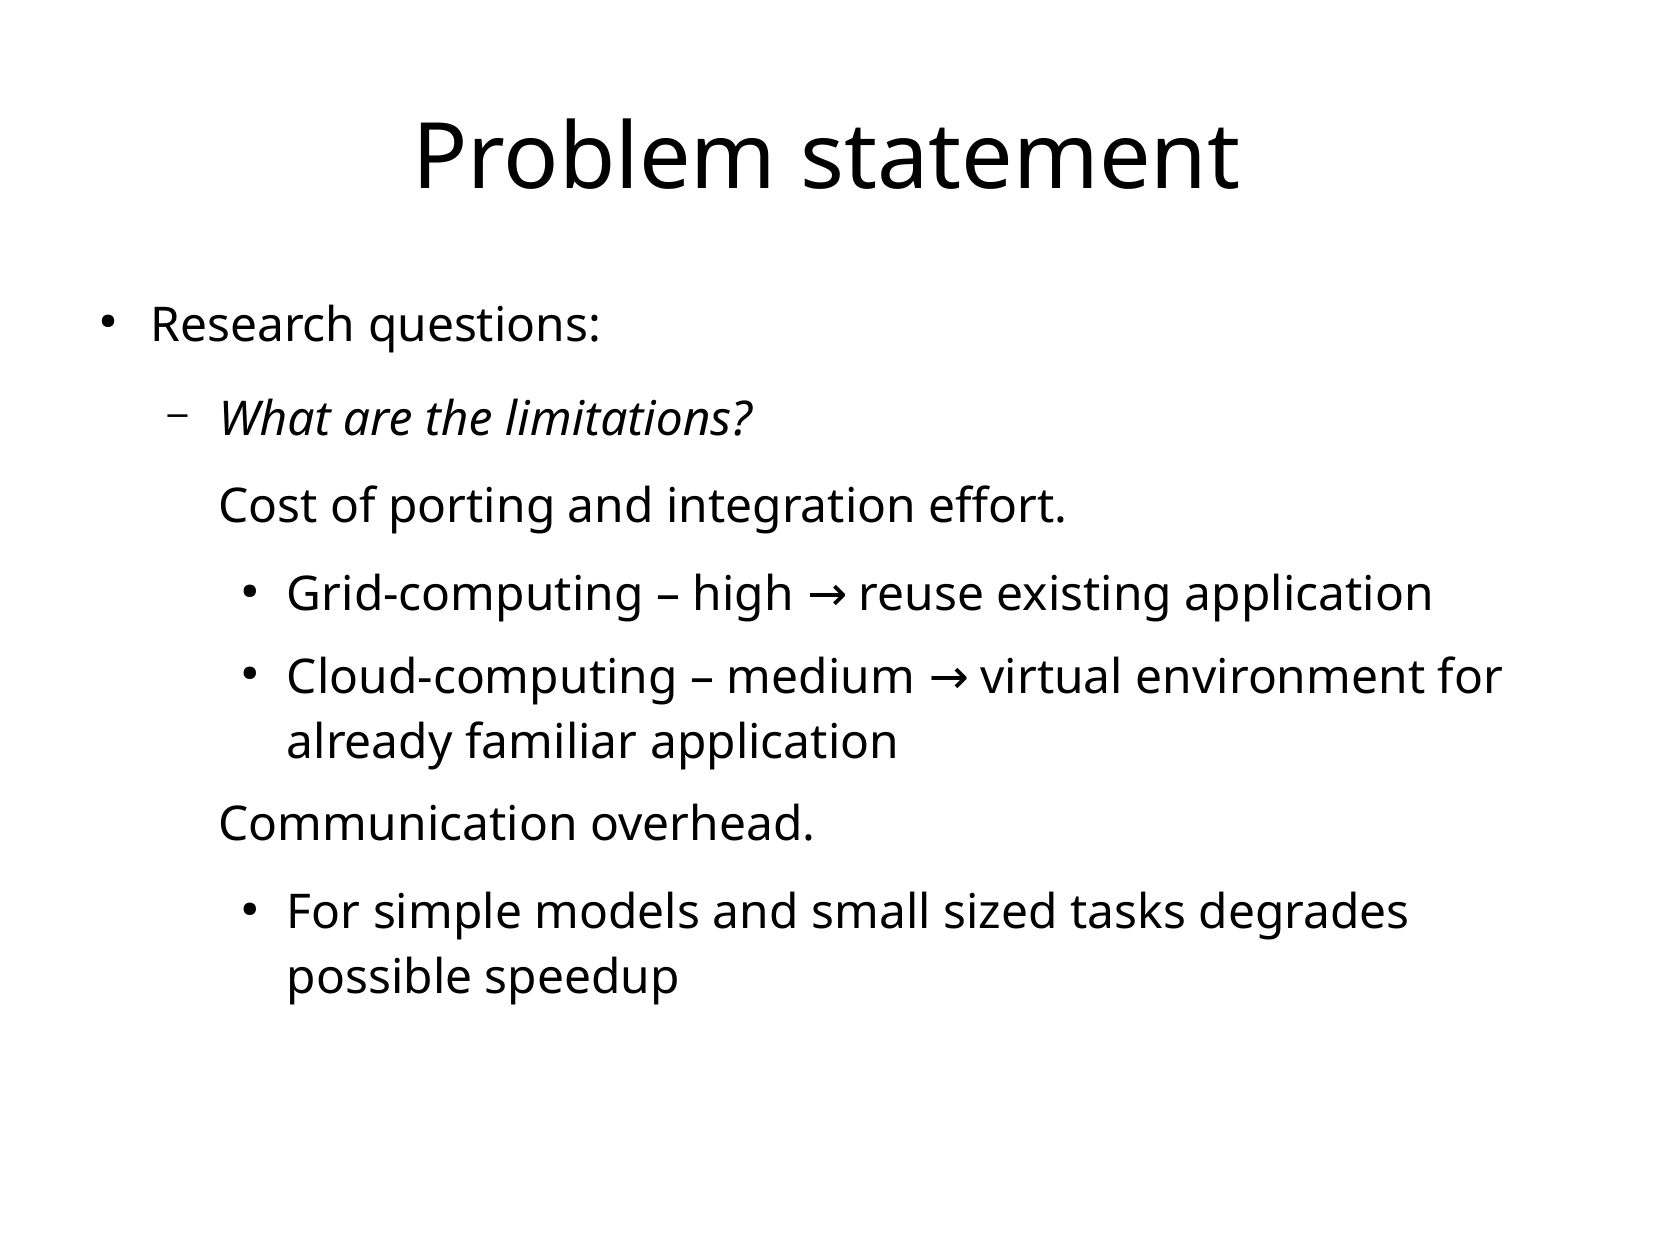

# Problem statement
Research questions:
What are the limitations?
Cost of porting and integration effort.
Grid-computing – high → reuse existing application
Cloud-computing – medium → virtual environment for already familiar application
Communication overhead.
For simple models and small sized tasks degrades possible speedup